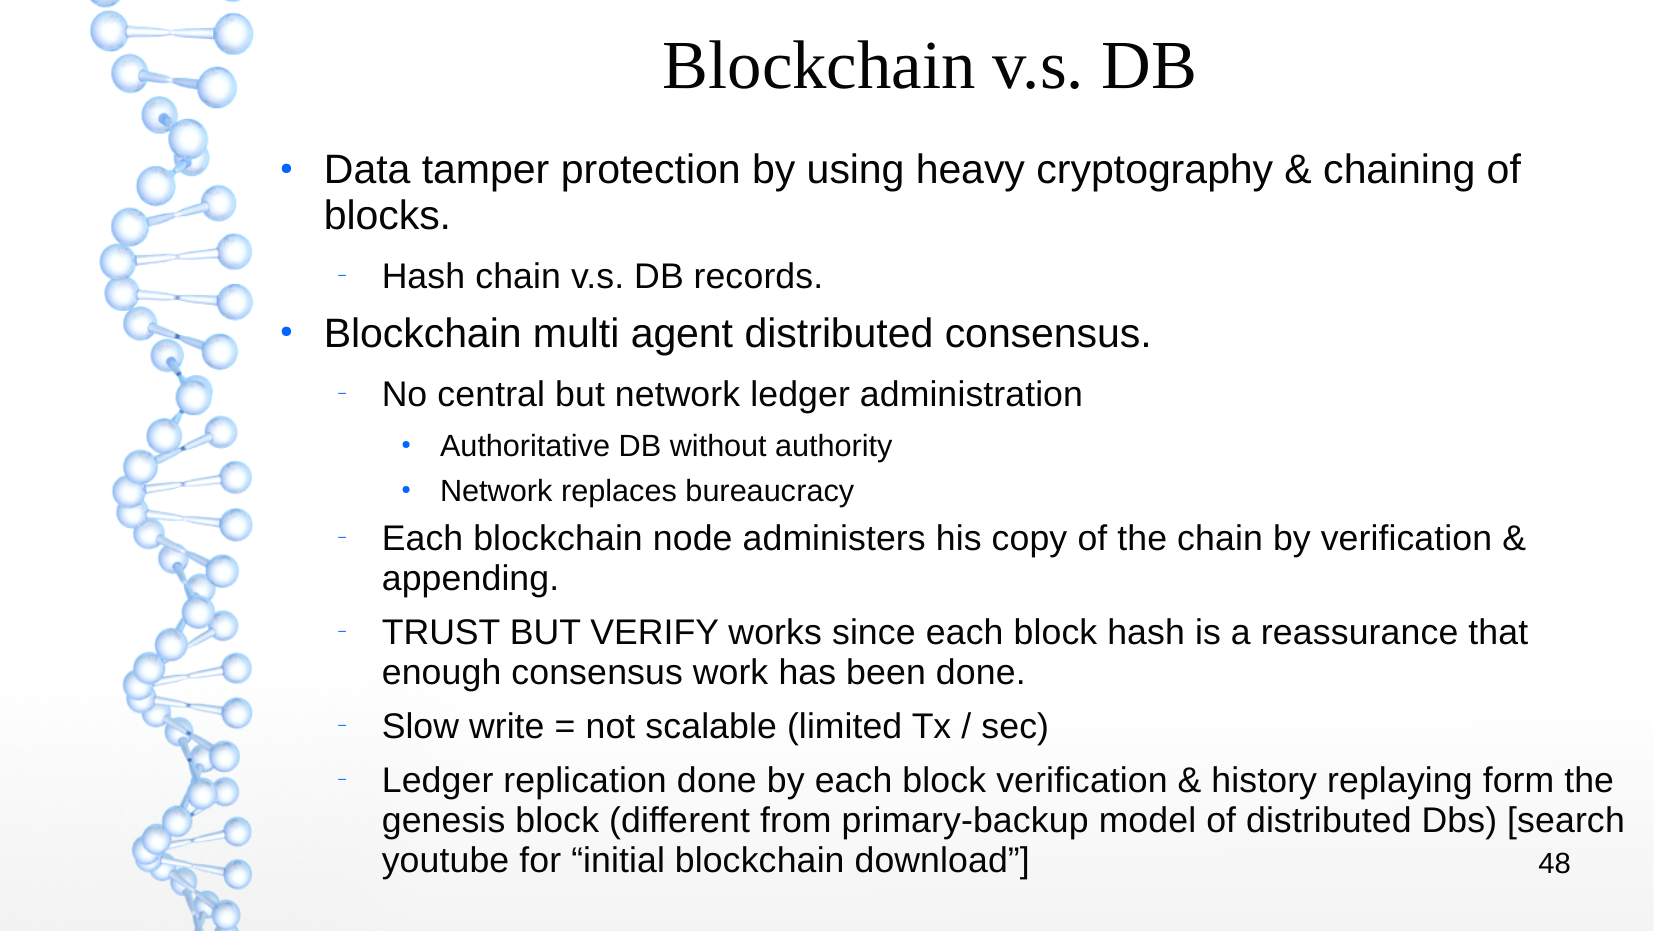

# Blockchain v.s. DB
Data tamper protection by using heavy cryptography & chaining of blocks.
Hash chain v.s. DB records.
Blockchain multi agent distributed consensus.
No central but network ledger administration
Authoritative DB without authority
Network replaces bureaucracy
Each blockchain node administers his copy of the chain by verification & appending.
TRUST BUT VERIFY works since each block hash is a reassurance that enough consensus work has been done.
Slow write = not scalable (limited Tx / sec)
Ledger replication done by each block verification & history replaying form the genesis block (different from primary-backup model of distributed Dbs) [search youtube for “initial blockchain download”]
48